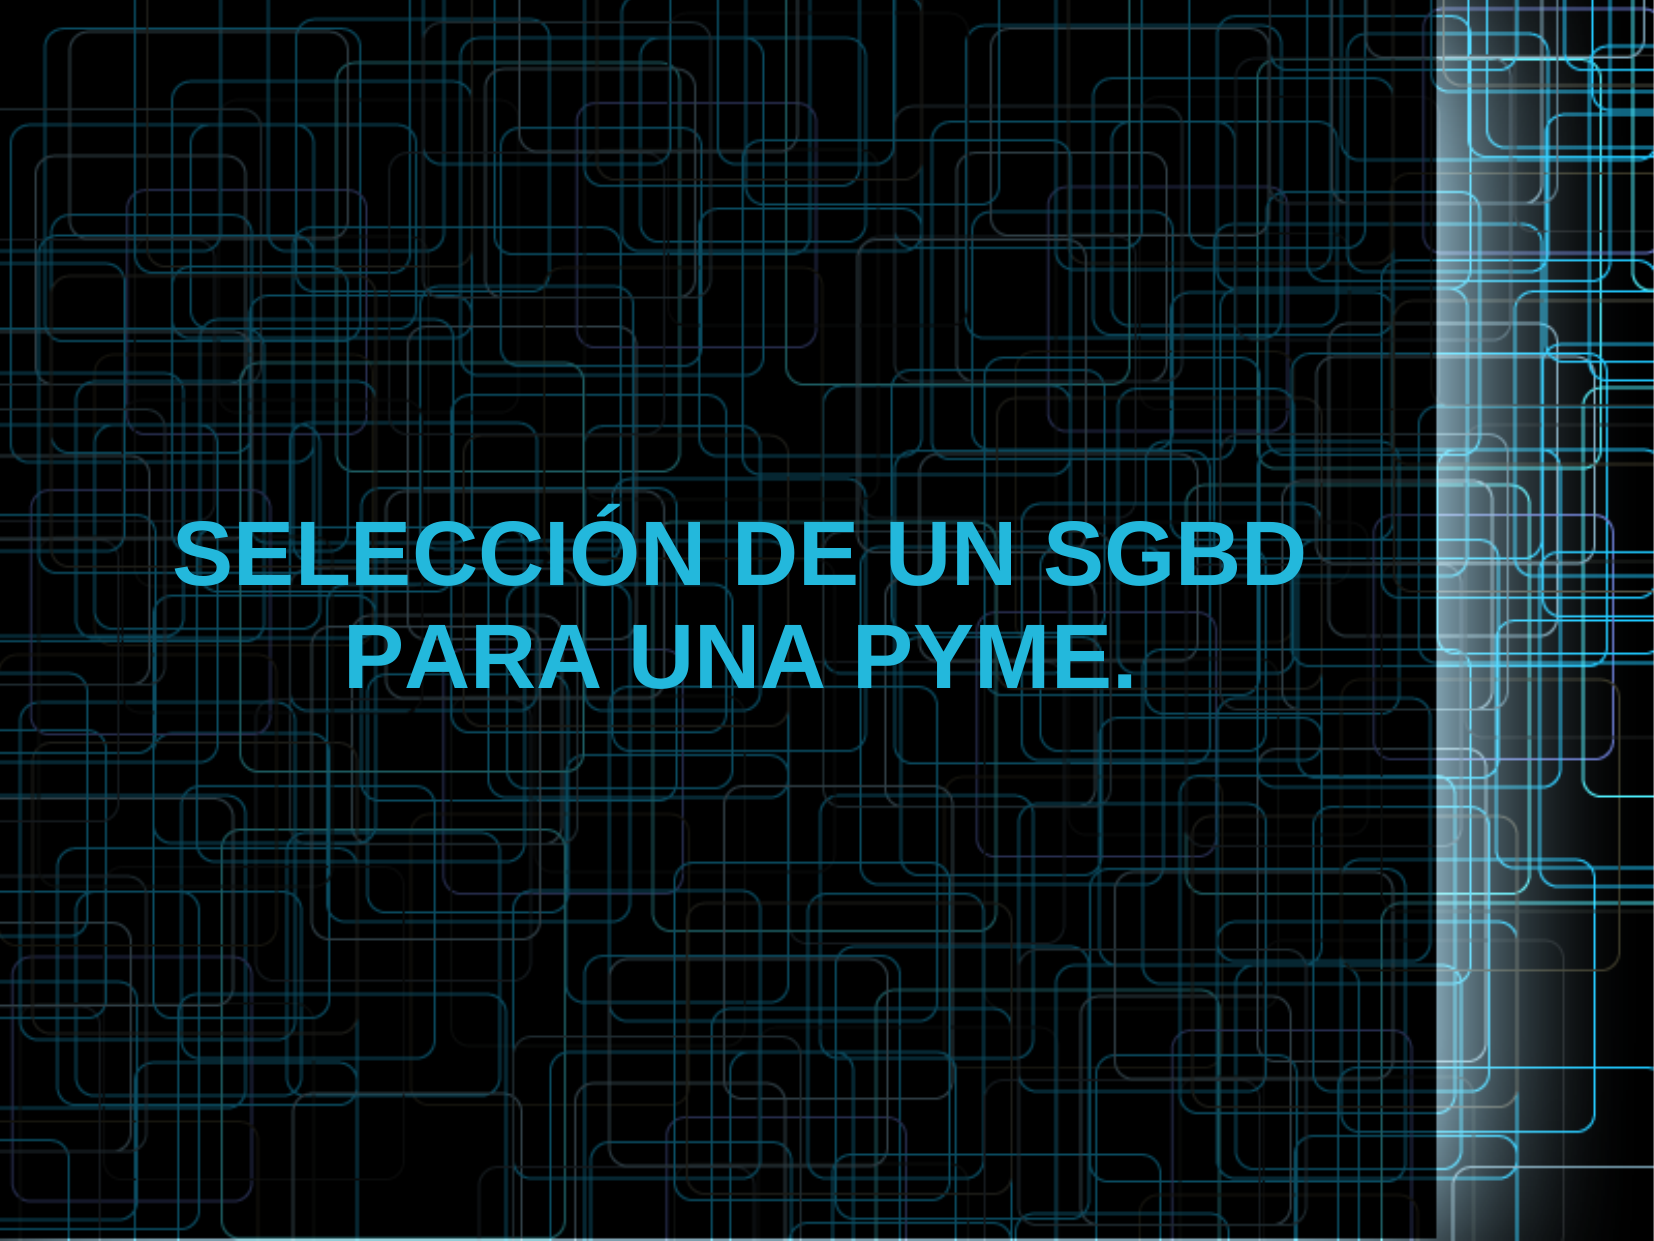

# SELECCIÓN DE UN SGBD PARA UNA PYME.